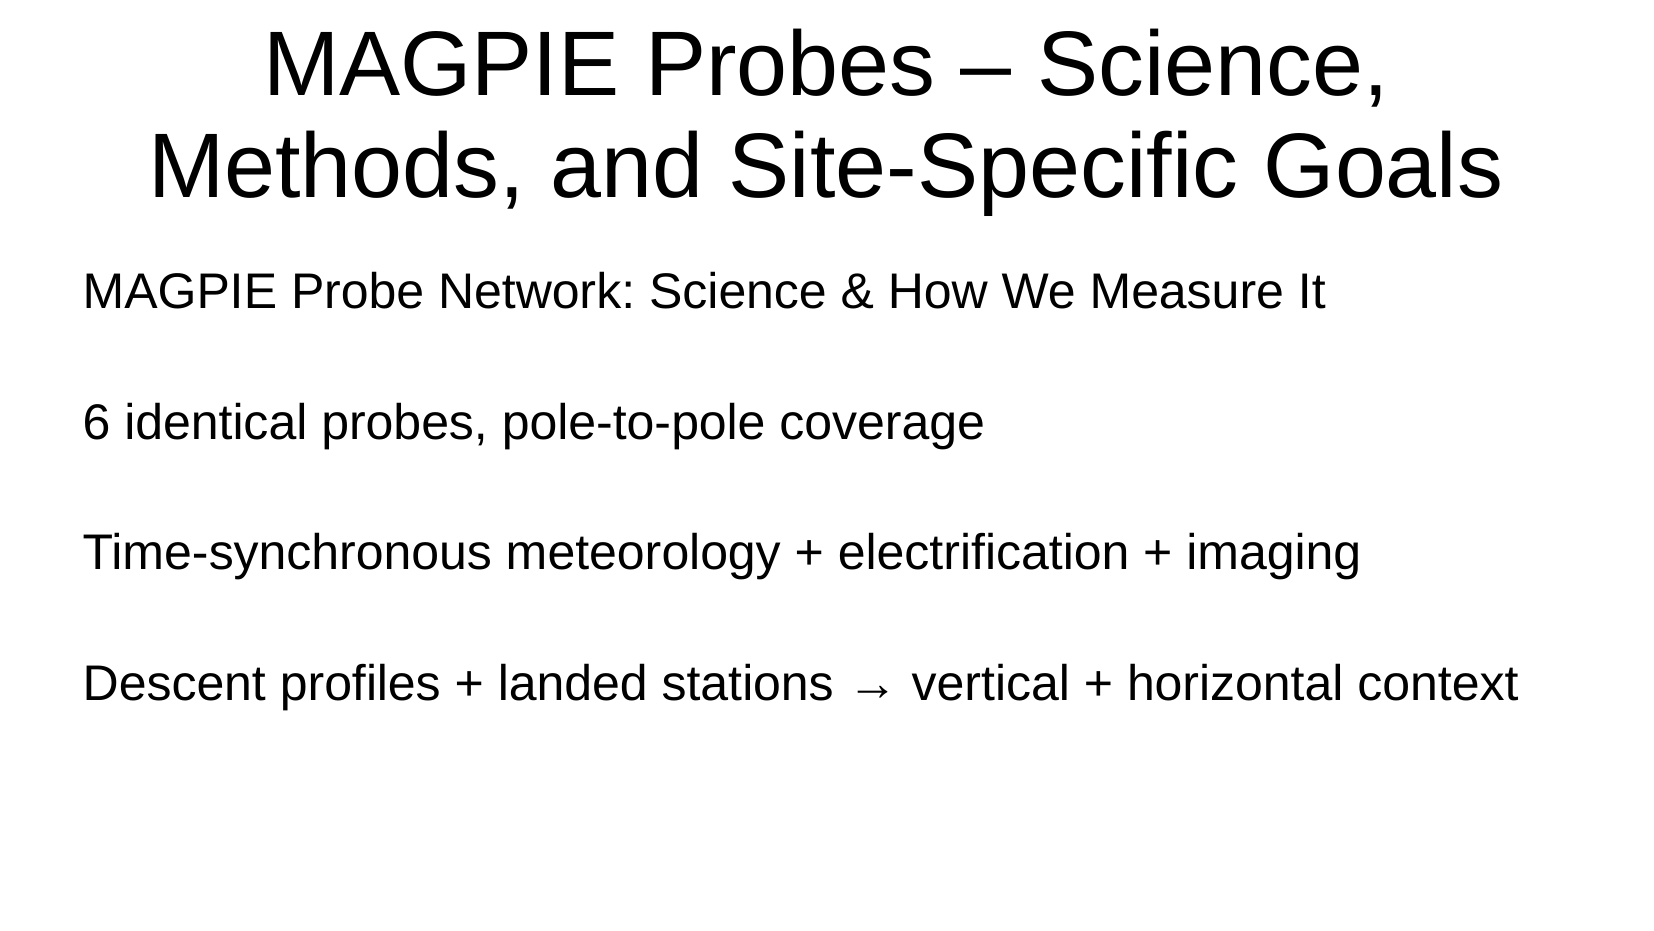

# MAGPIE Probes – Science, Methods, and Site-Specific Goals
MAGPIE Probe Network: Science & How We Measure It
6 identical probes, pole-to-pole coverage
Time-synchronous meteorology + electrification + imaging
Descent profiles + landed stations → vertical + horizontal context